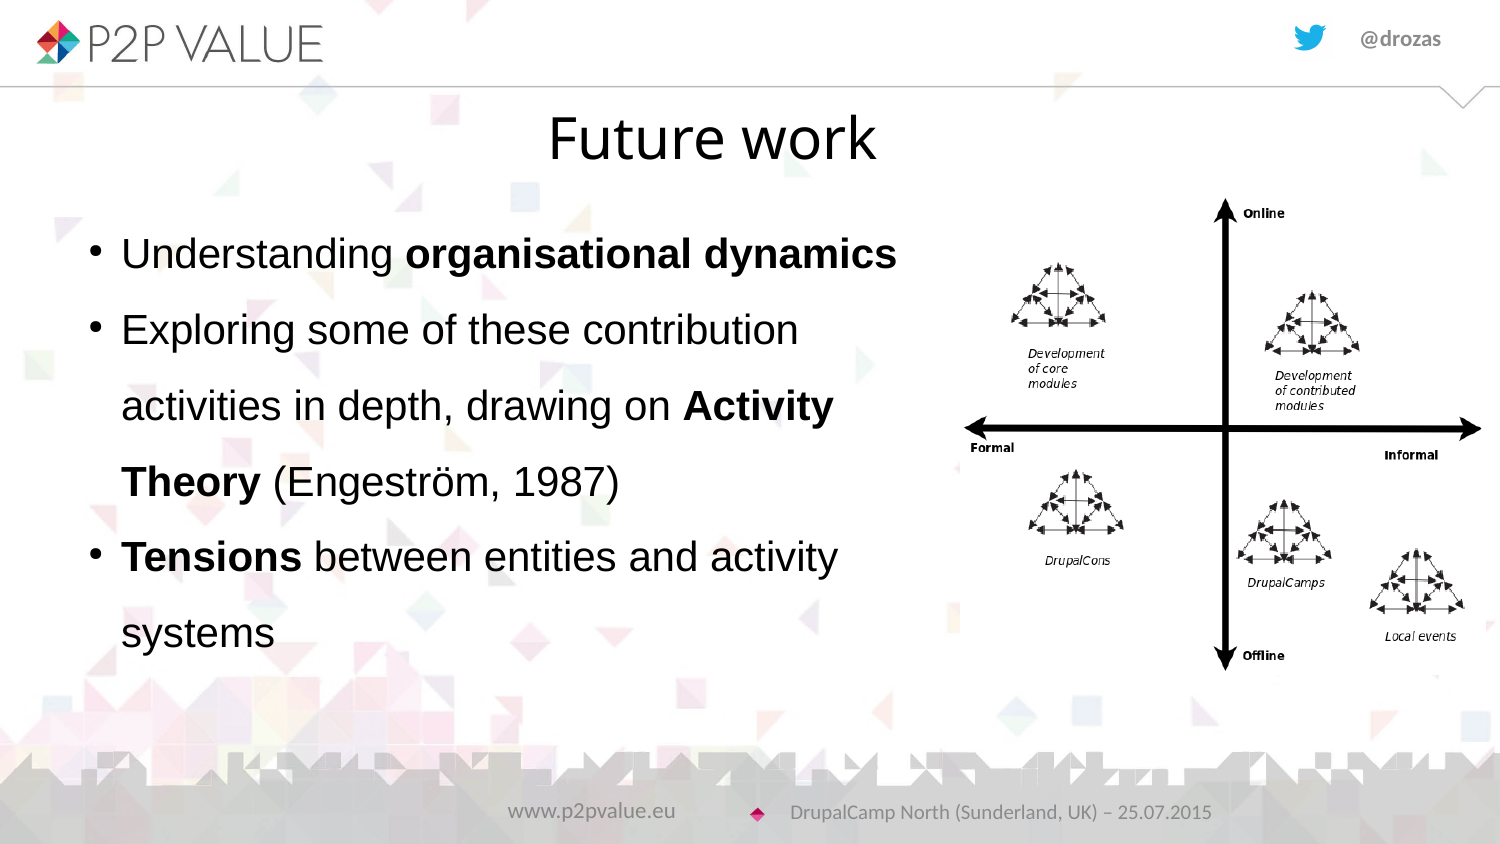

@drozas
# Future work
Understanding organisational dynamics
Exploring some of these contribution activities in depth, drawing on Activity Theory (Engeström, 1987)
Tensions between entities and activity systems
DrupalCamp North (Sunderland, UK) – 25.07.2015
www.p2pvalue.eu